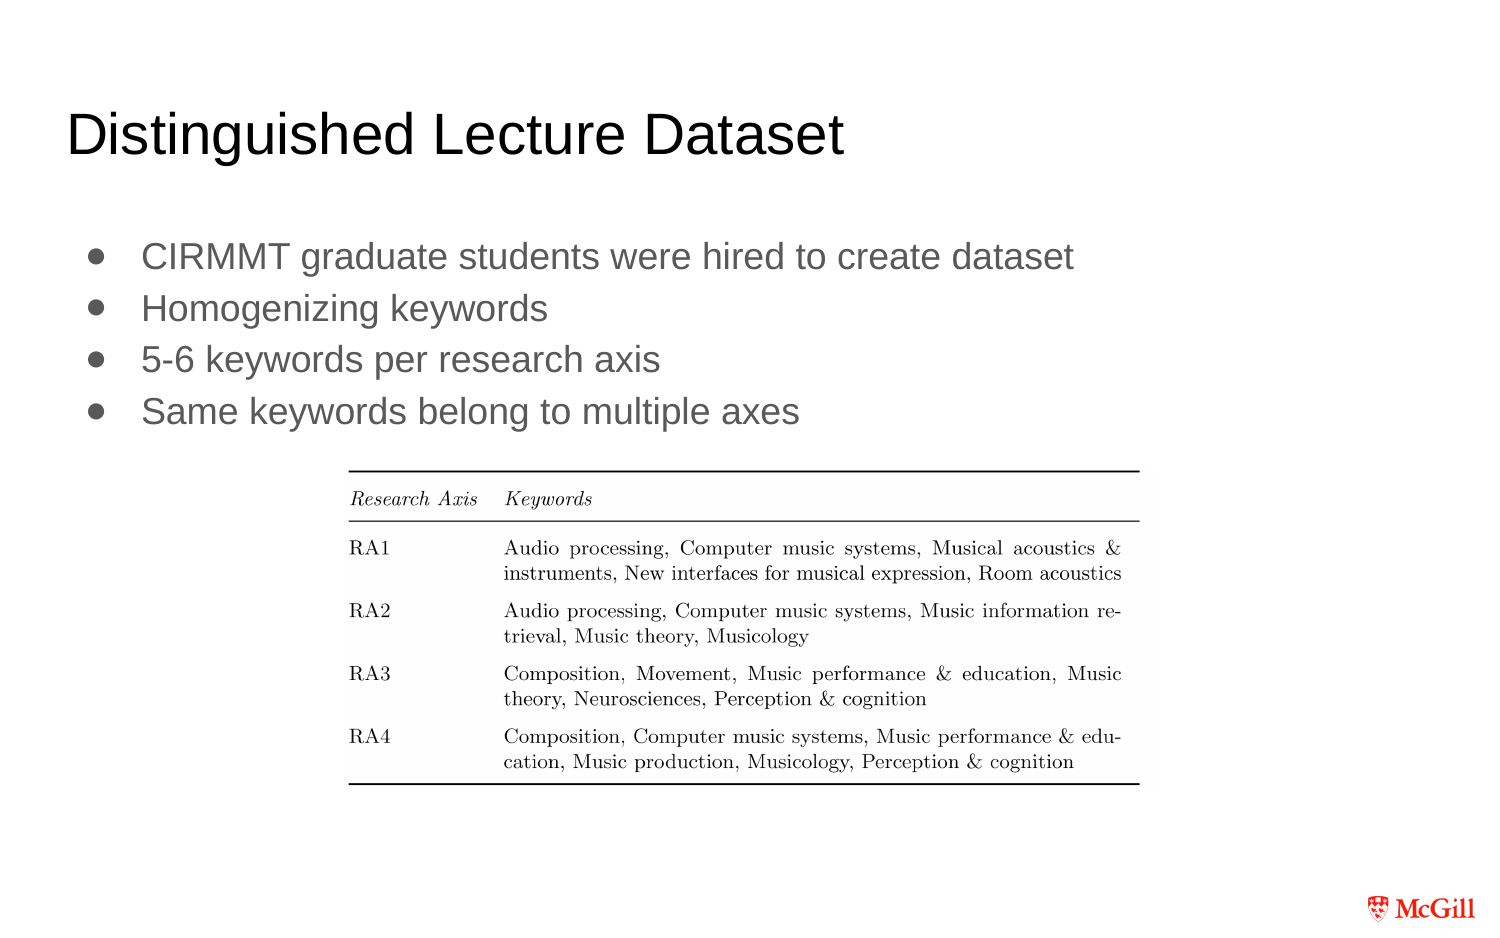

# Distinguished Lecture Dataset
CIRMMT graduate students were hired to create dataset
Homogenizing keywords
5-6 keywords per research axis
Same keywords belong to multiple axes